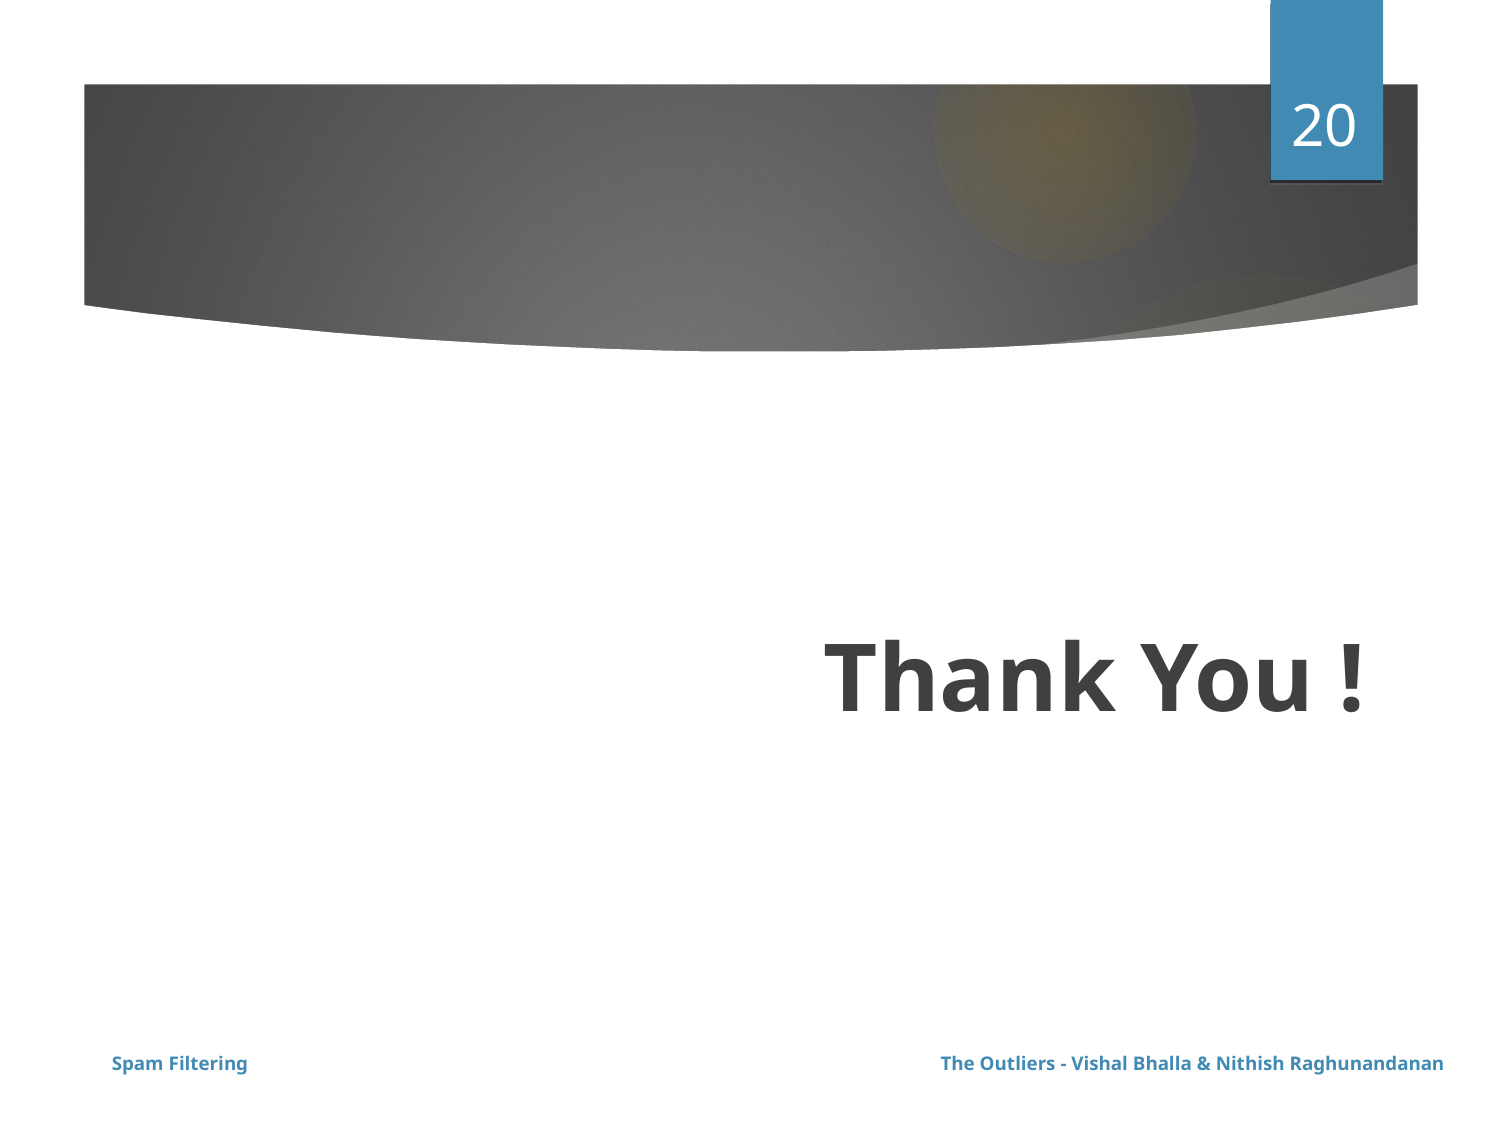

# Thank You !
The Outliers - Vishal Bhalla & Nithish Raghunandanan
Spam Filtering